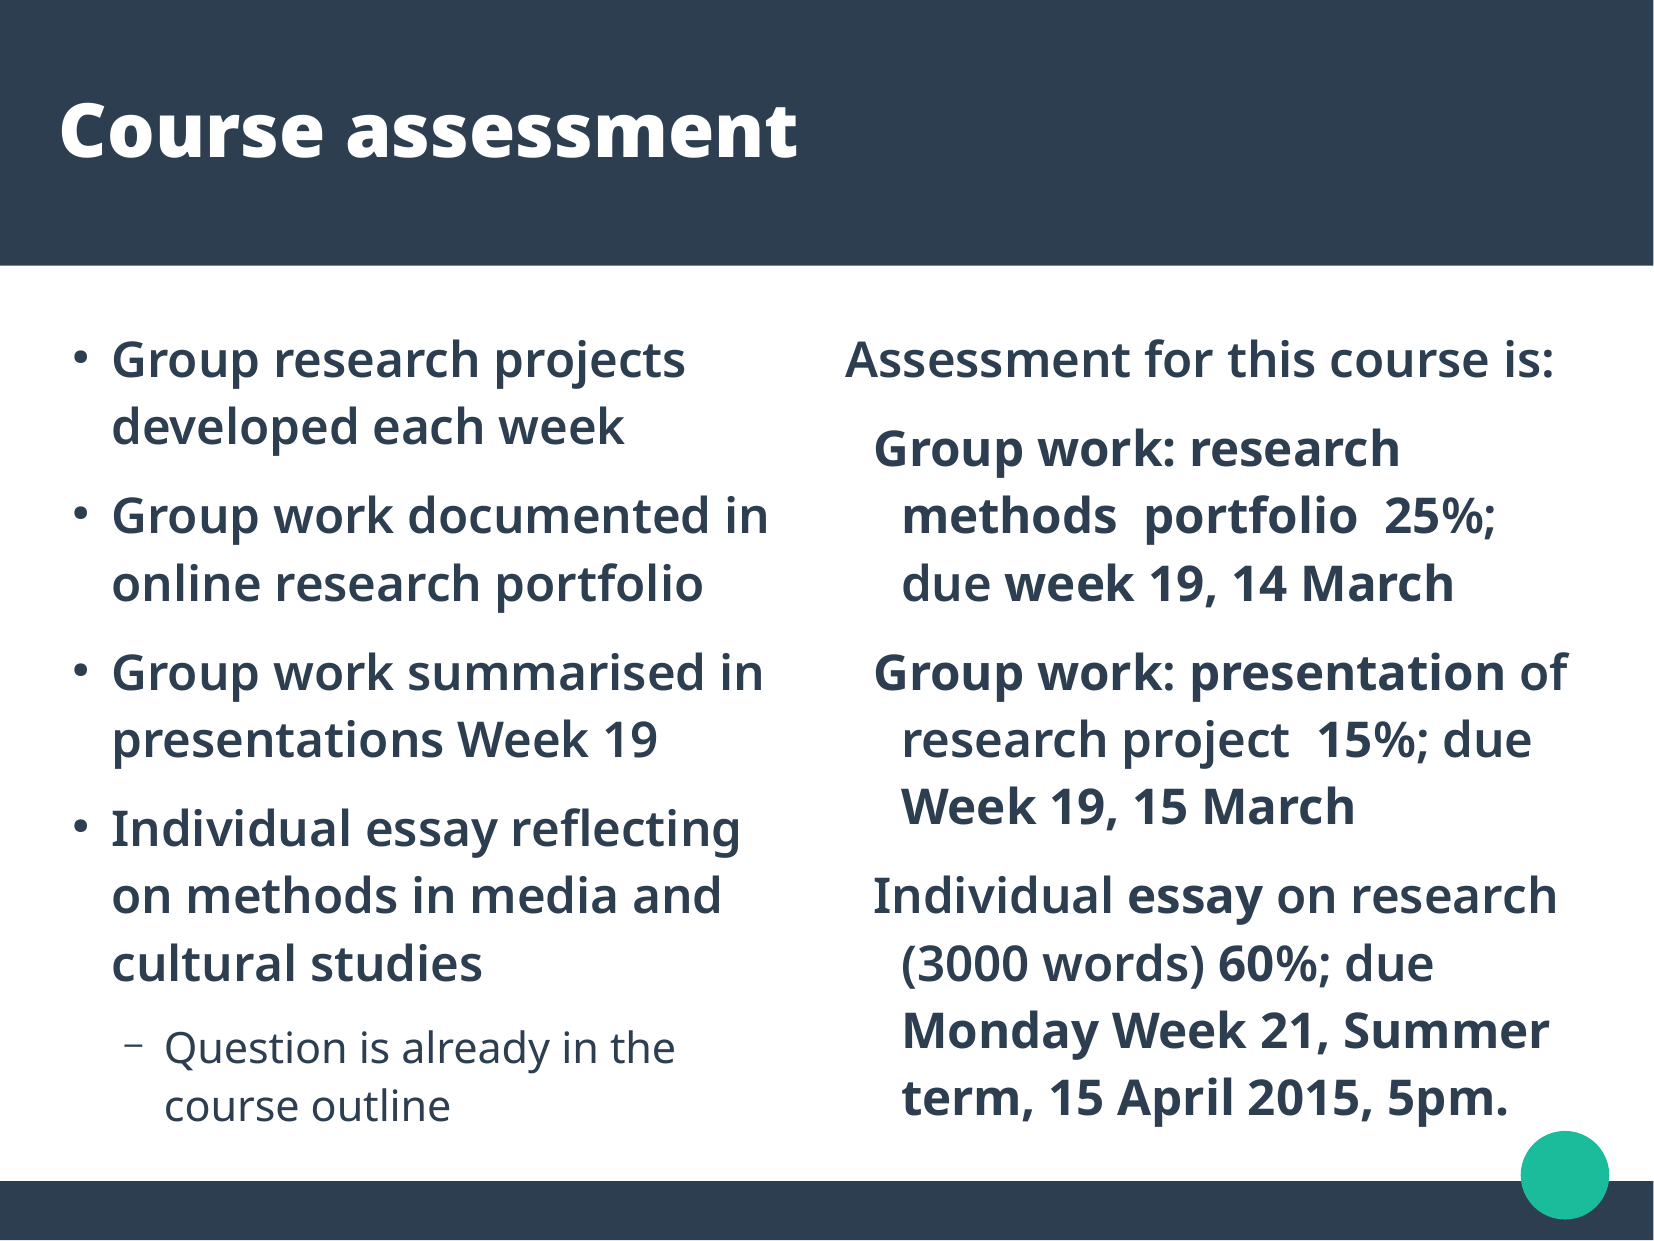

# Course assessment
Group research projects developed each week
Group work documented in online research portfolio
Group work summarised in presentations Week 19
Individual essay reflecting on methods in media and cultural studies
Question is already in the course outline
Assessment for this course is:
Group work: research methods portfolio 25%; due week 19, 14 March
Group work: presentation of research project 15%; due Week 19, 15 March
Individual essay on research (3000 words) 60%; due Monday Week 21, Summer term, 15 April 2015, 5pm.